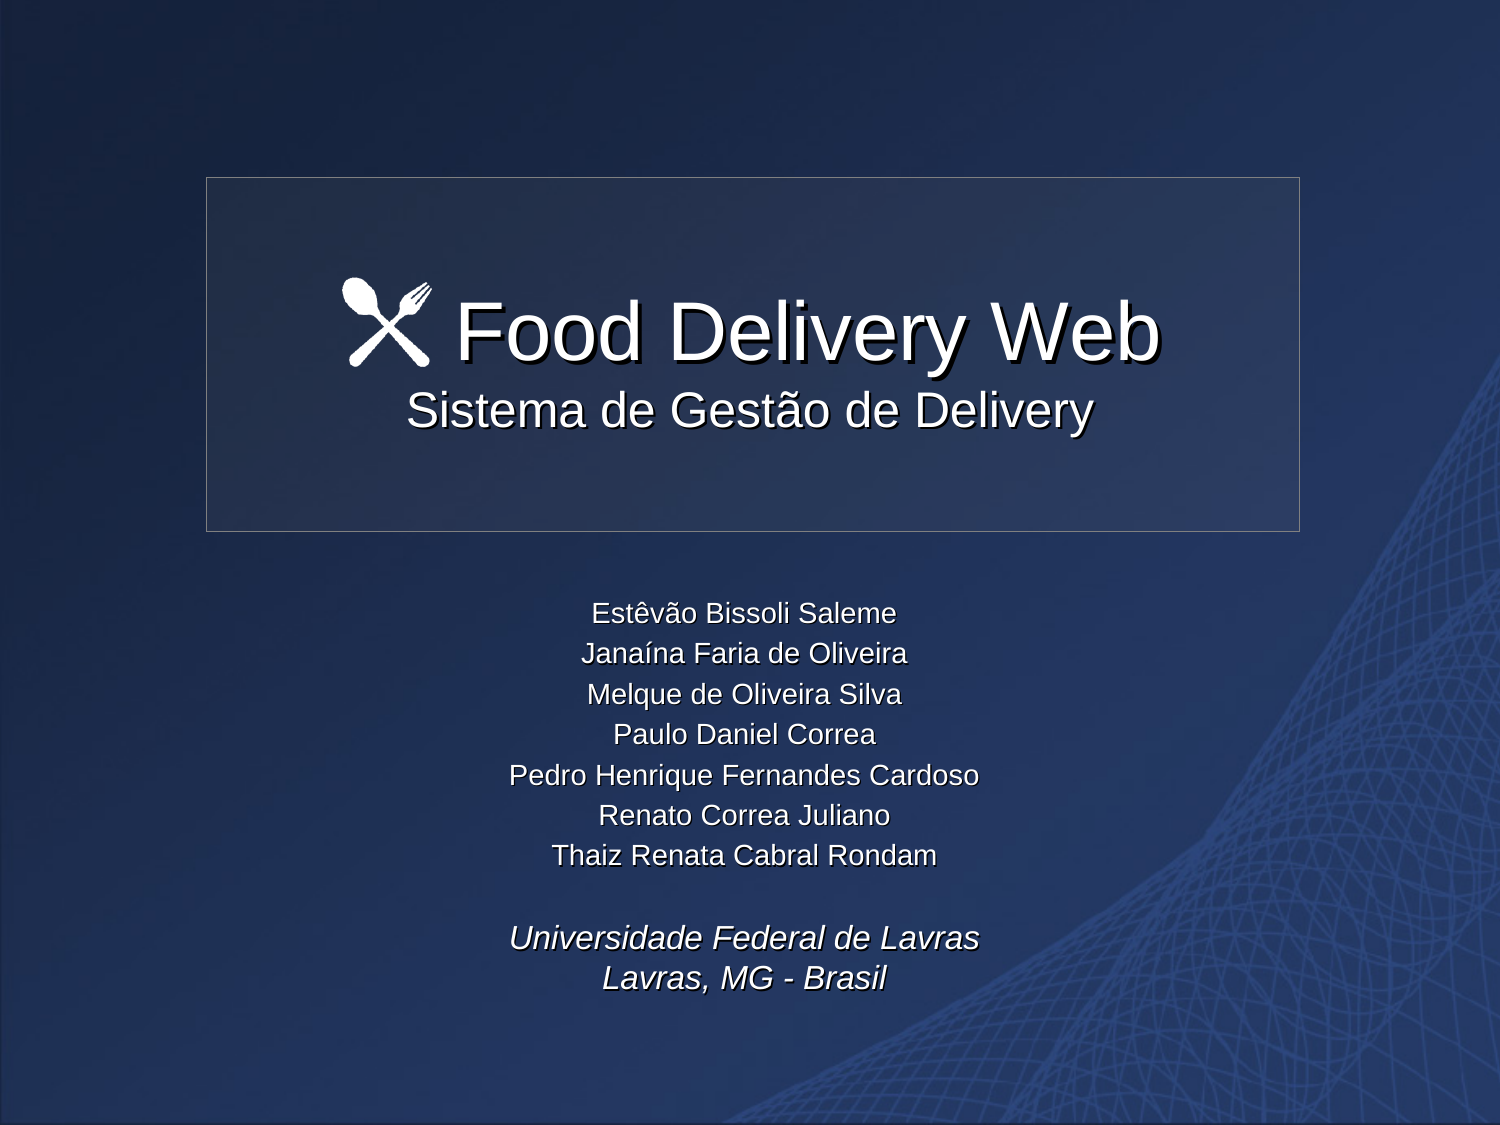

# Food Delivery Web Sistema de Gestão de Delivery
Estêvão Bissoli Saleme
Janaína Faria de Oliveira
Melque de Oliveira Silva
Paulo Daniel Correa
Pedro Henrique Fernandes Cardoso
Renato Correa Juliano
Thaiz Renata Cabral Rondam
Universidade Federal de Lavras
Lavras, MG - Brasil